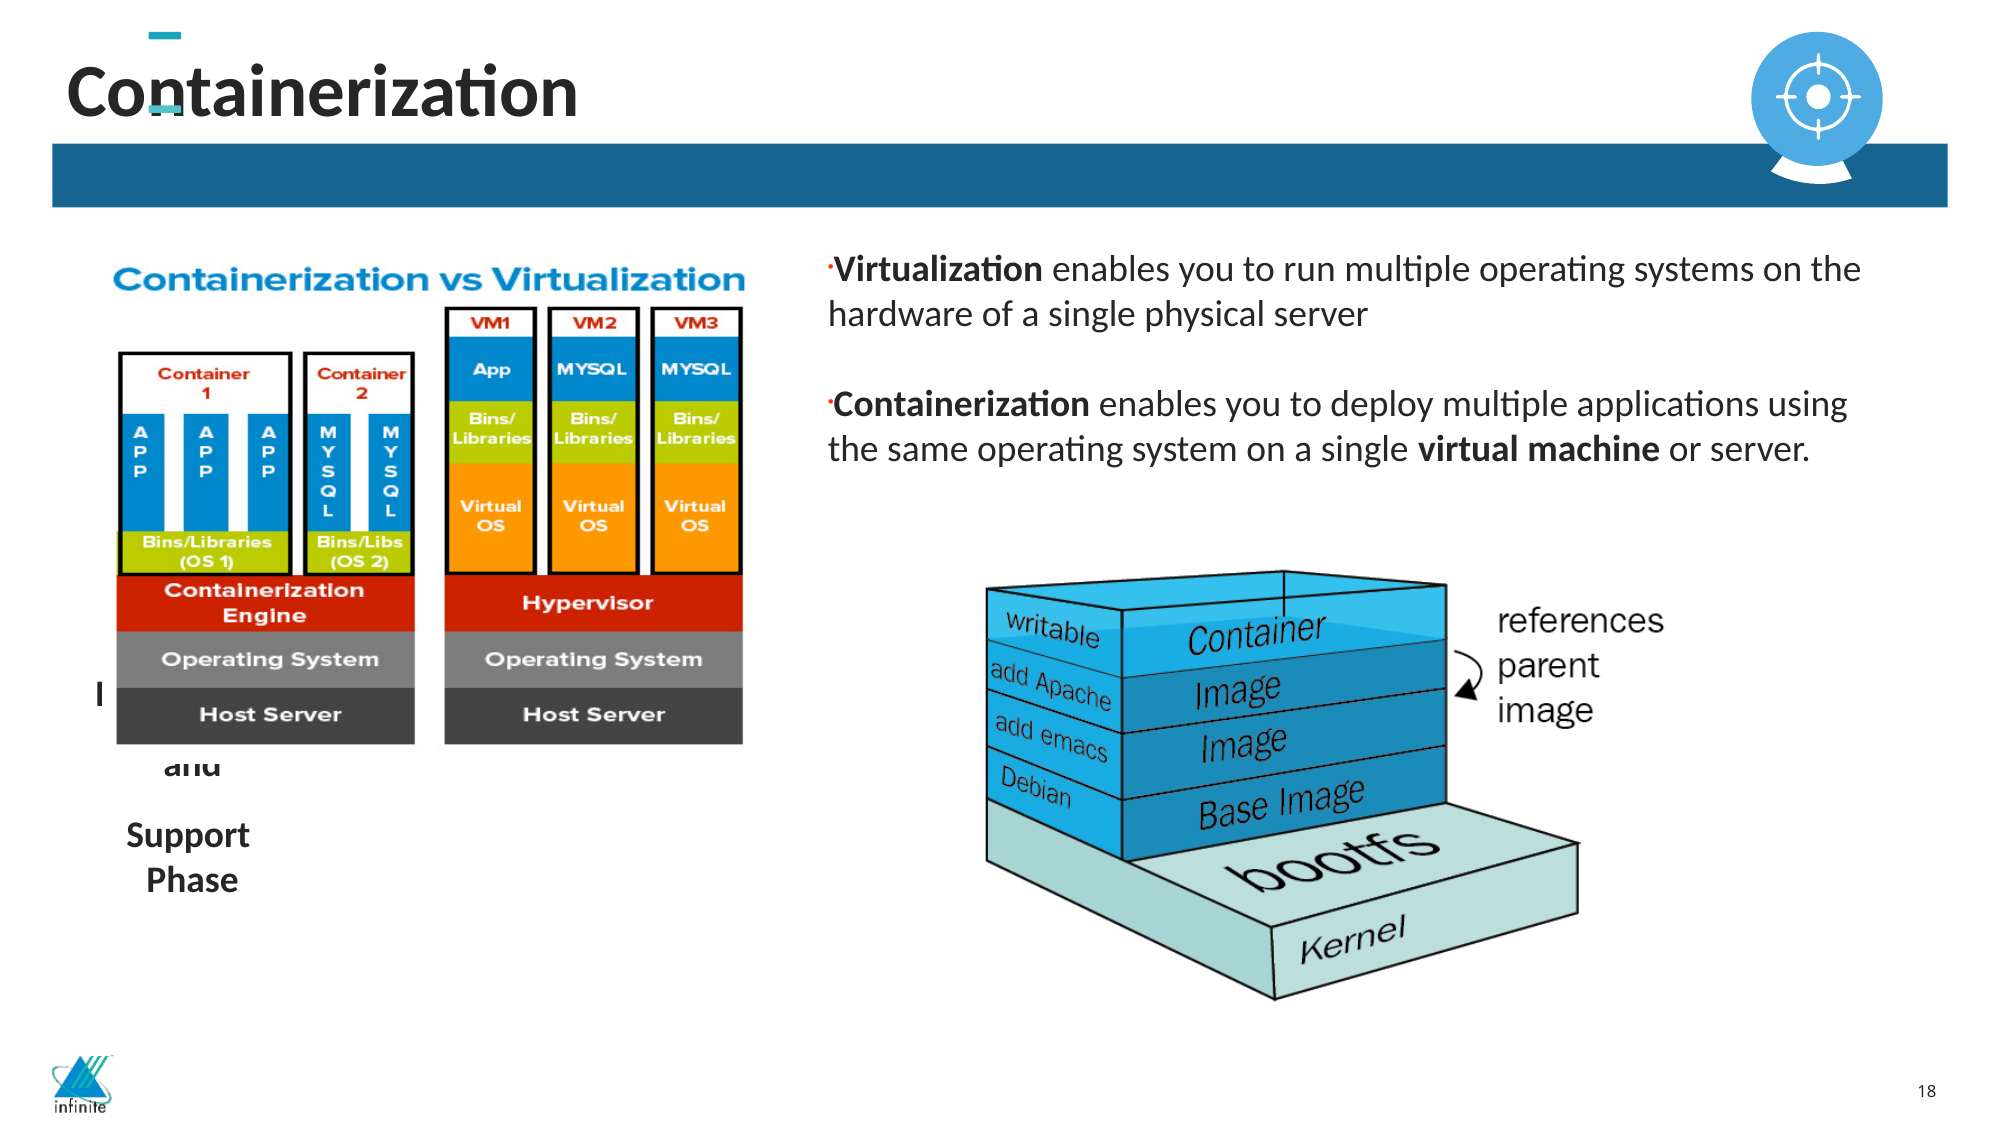

Containerization
Virtualization enables you to run multiple operating systems on the hardware of a single physical server
Containerization enables you to deploy multiple applications using the same operating system on a single virtual machine or server.
?
MVP Phase
Phase II & III
and
Support
Phase